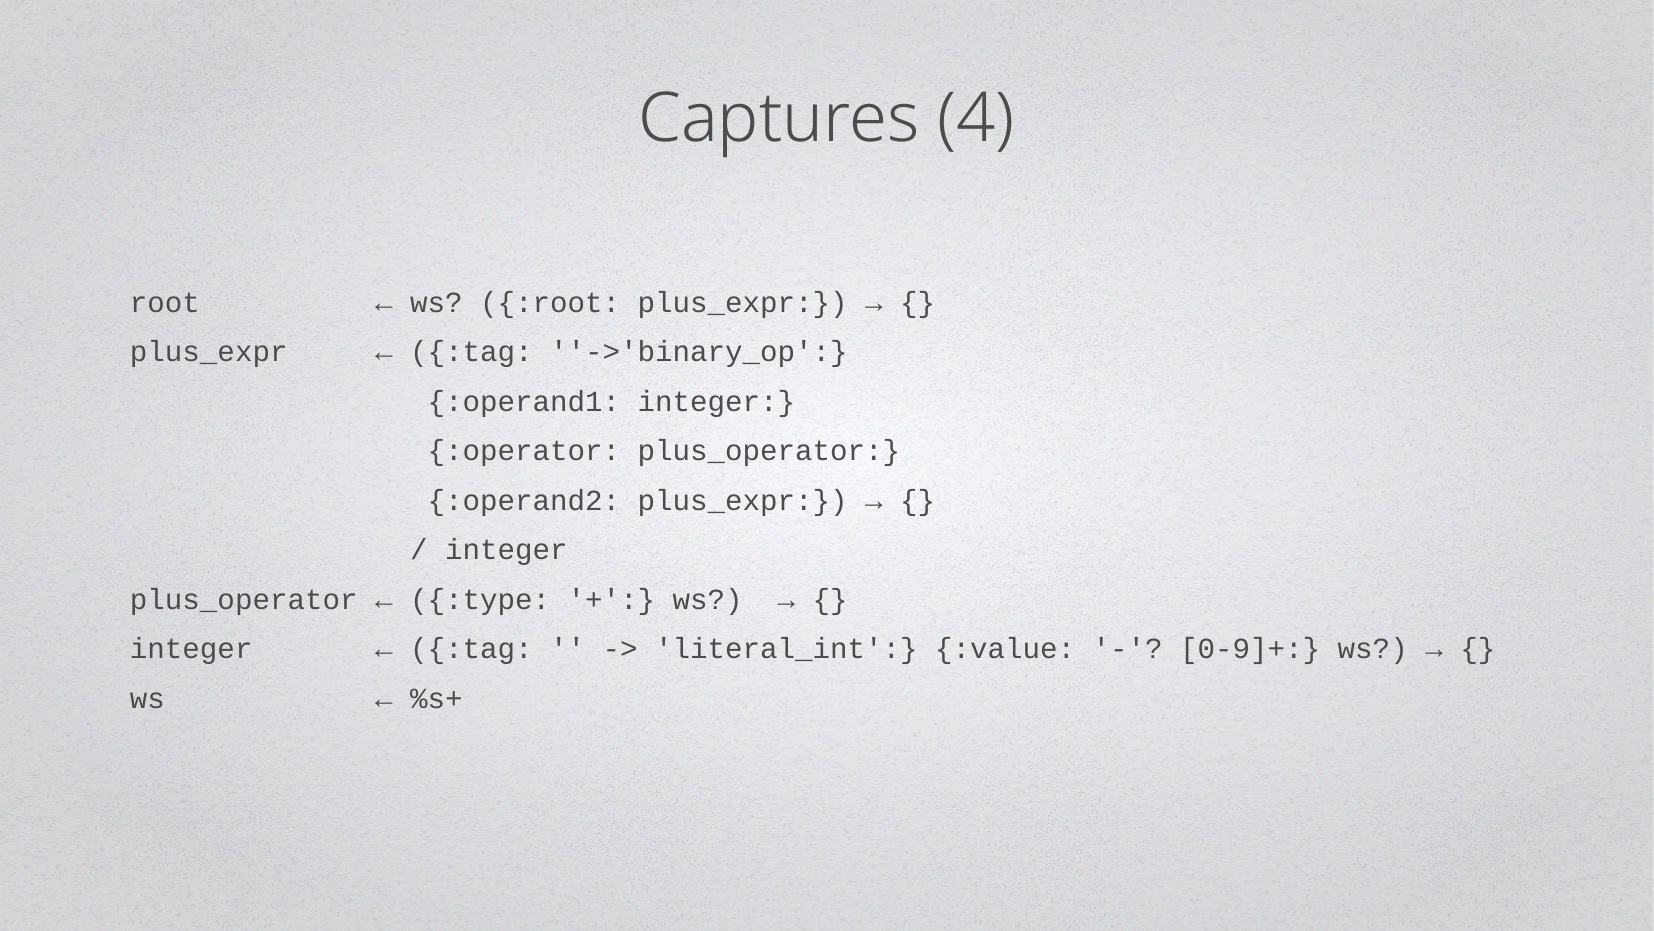

# Captures (4)
root ← ws? ({:root: plus_expr:}) → {}
plus_expr ← ({:tag: ''->'binary_op':}
 {:operand1: integer:}
 {:operator: plus_operator:}
 {:operand2: plus_expr:}) → {}
 / integer
plus_operator ← ({:type: '+':} ws?) → {}
integer ← ({:tag: '' -> 'literal_int':} {:value: '-'? [0-9]+:} ws?) → {}
ws ← %s+